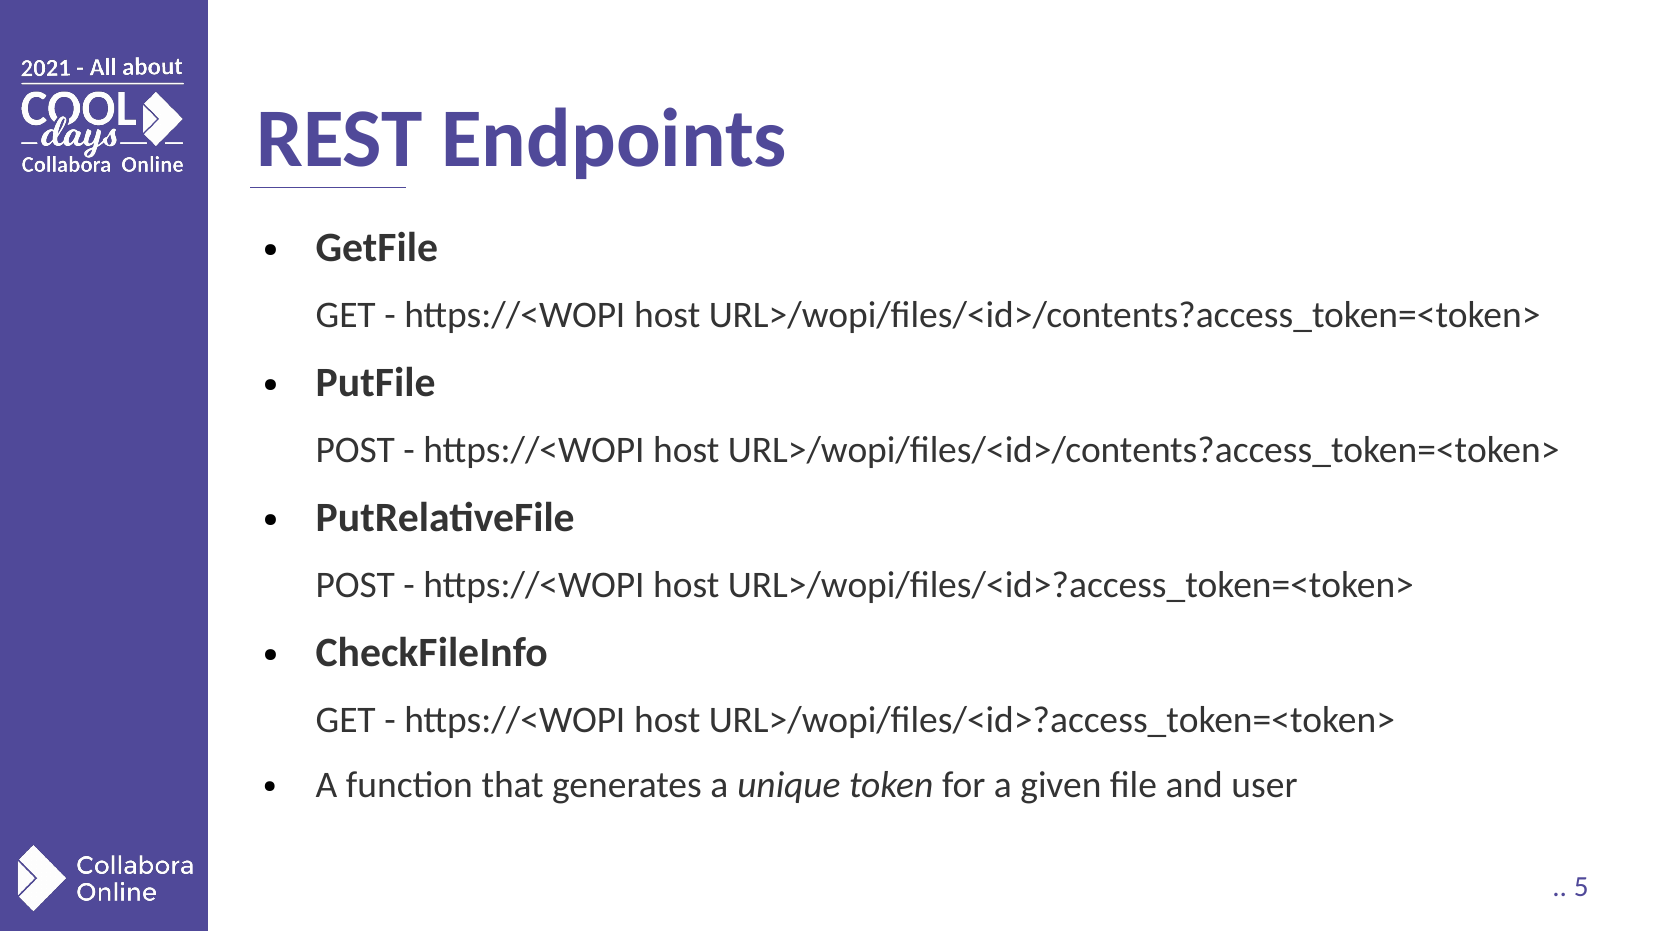

# REST Endpoints
GetFile
GET - https://<WOPI host URL>/wopi/files/<id>/contents?access_token=<token>
PutFile
POST - https://<WOPI host URL>/wopi/files/<id>/contents?access_token=<token>
PutRelativeFile
POST - https://<WOPI host URL>/wopi/files/<id>?access_token=<token>
CheckFileInfo
GET - https://<WOPI host URL>/wopi/files/<id>?access_token=<token>
A function that generates a unique token for a given file and user
5